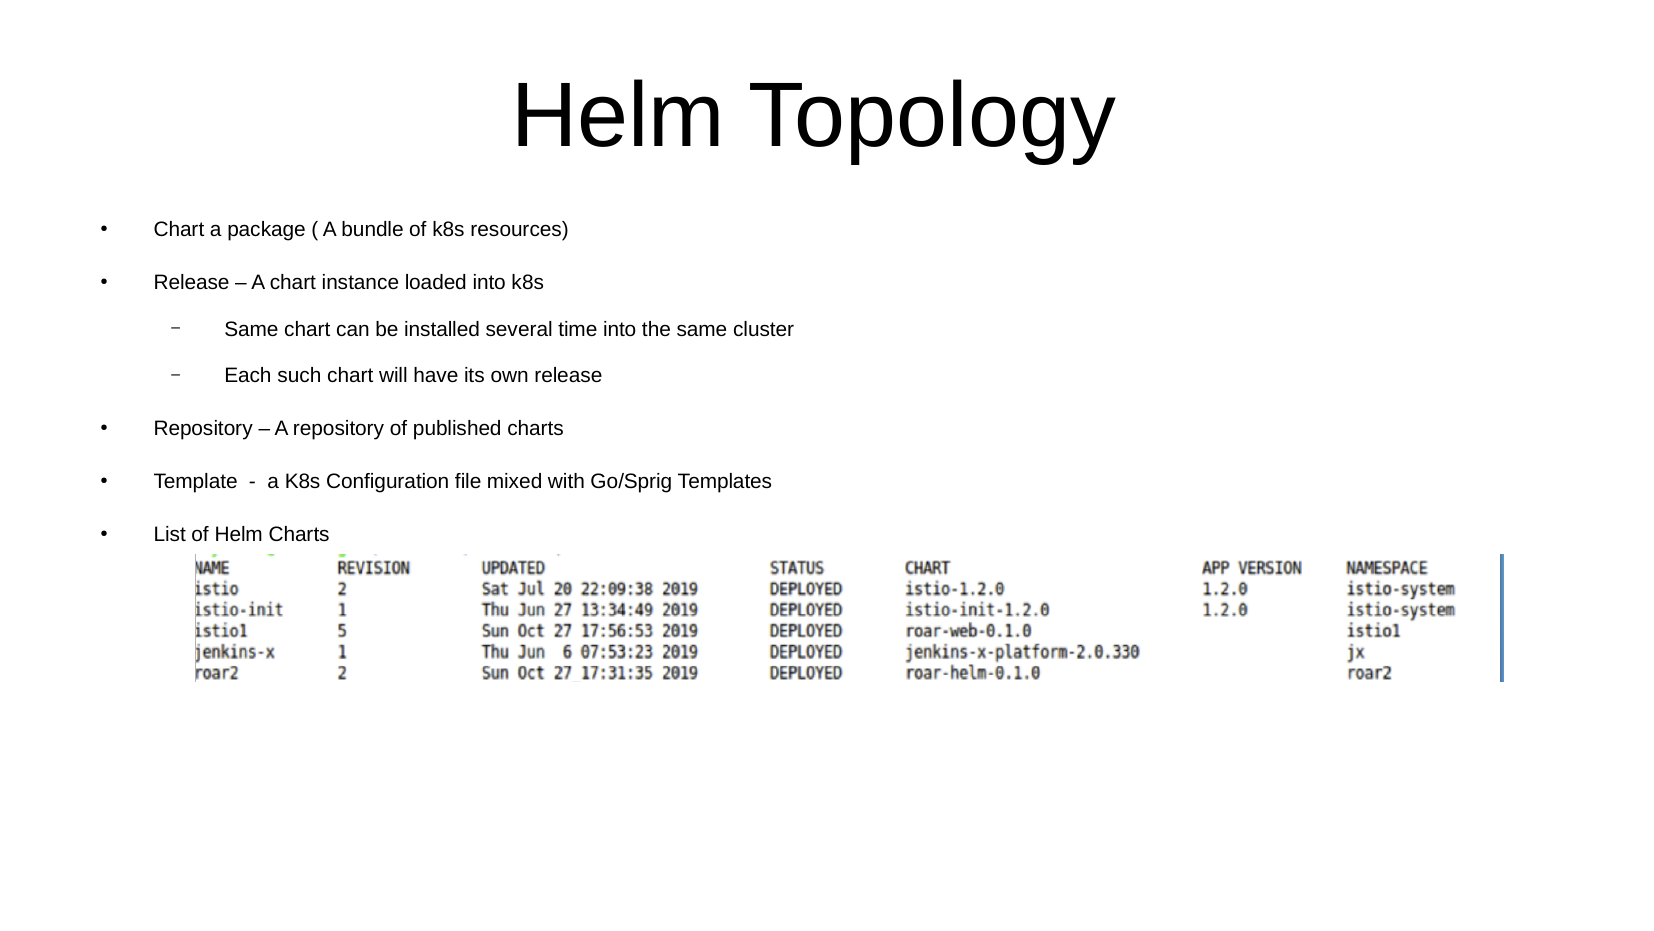

# Helm Topology
Chart a package ( A bundle of k8s resources)
Release – A chart instance loaded into k8s
Same chart can be installed several time into the same cluster
Each such chart will have its own release
Repository – A repository of published charts
Template - a K8s Configuration file mixed with Go/Sprig Templates
List of Helm Charts